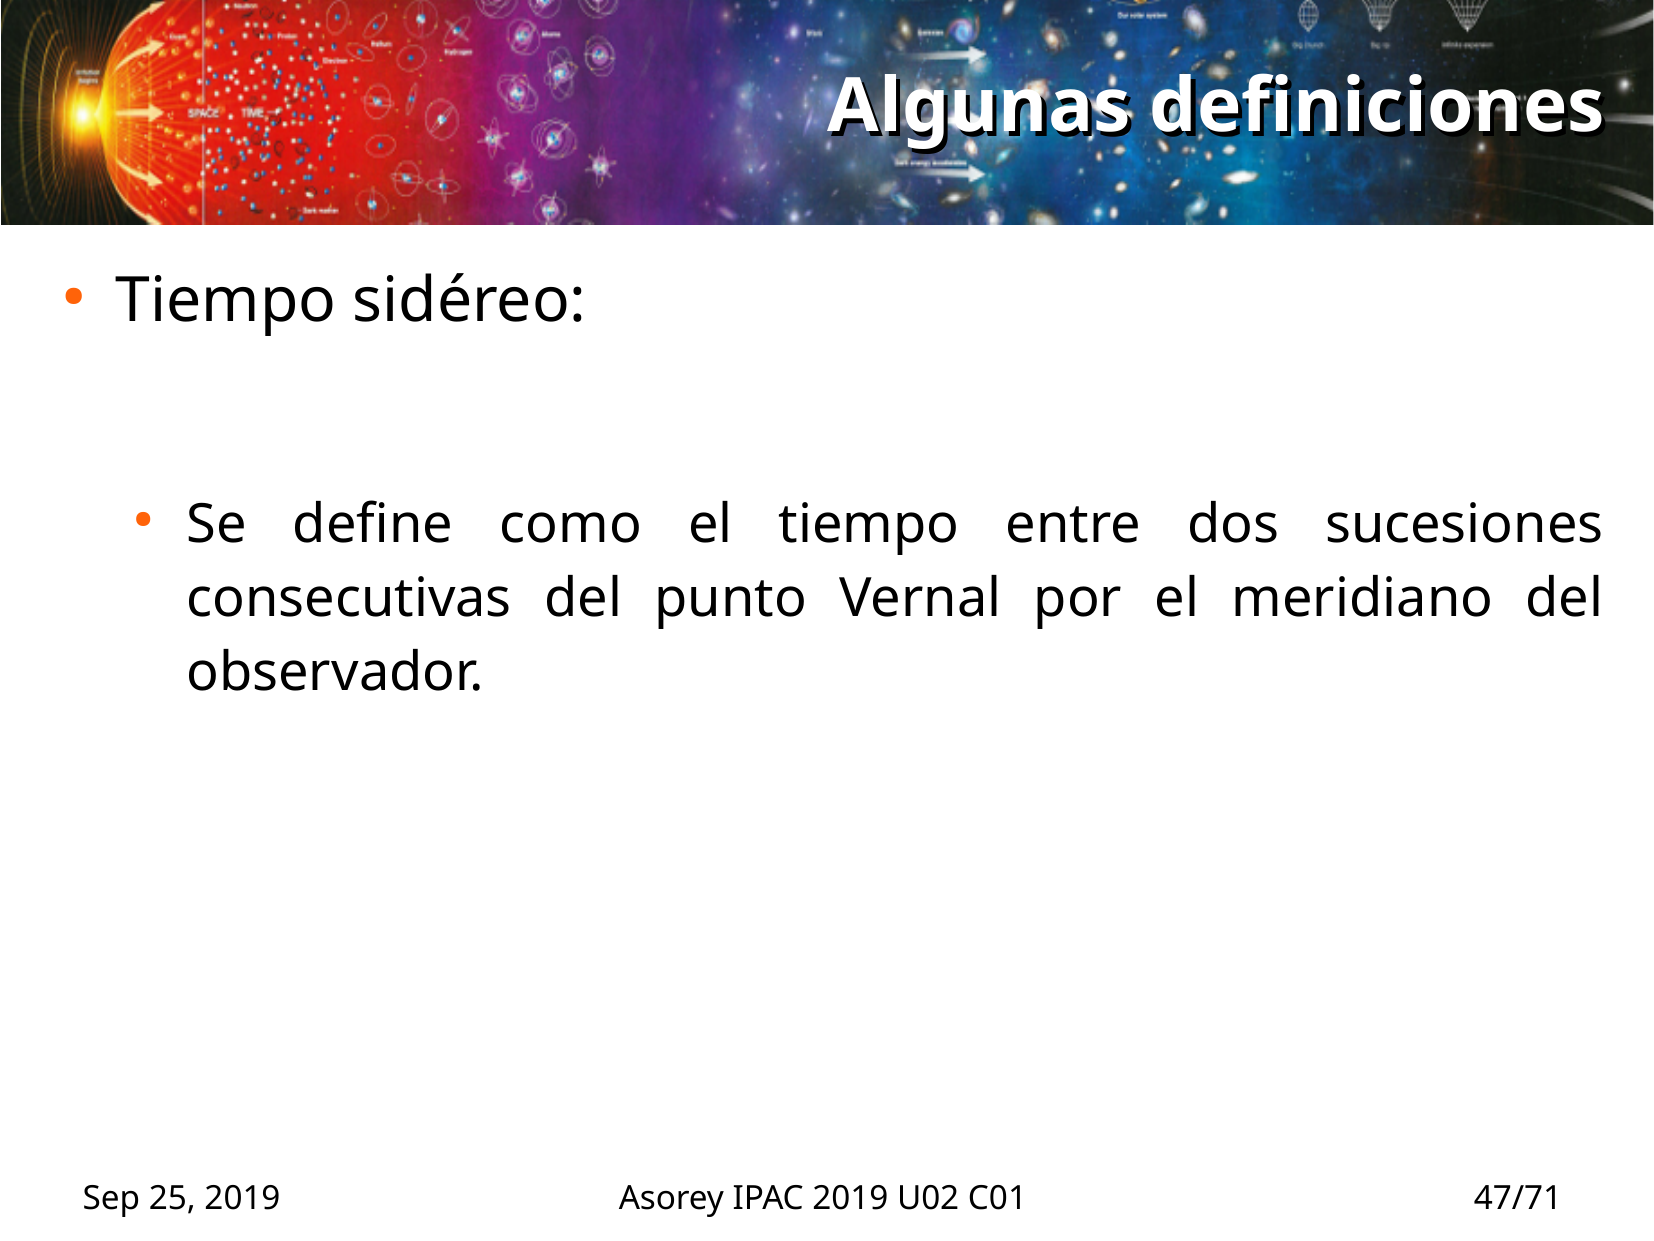

Algunas definiciones
# Tiempo sidéreo:
Se define como el tiempo entre dos sucesiones consecutivas del punto Vernal por el meridiano del observador.
Sep 25, 2019
Asorey IPAC 2019 U02 C01
47